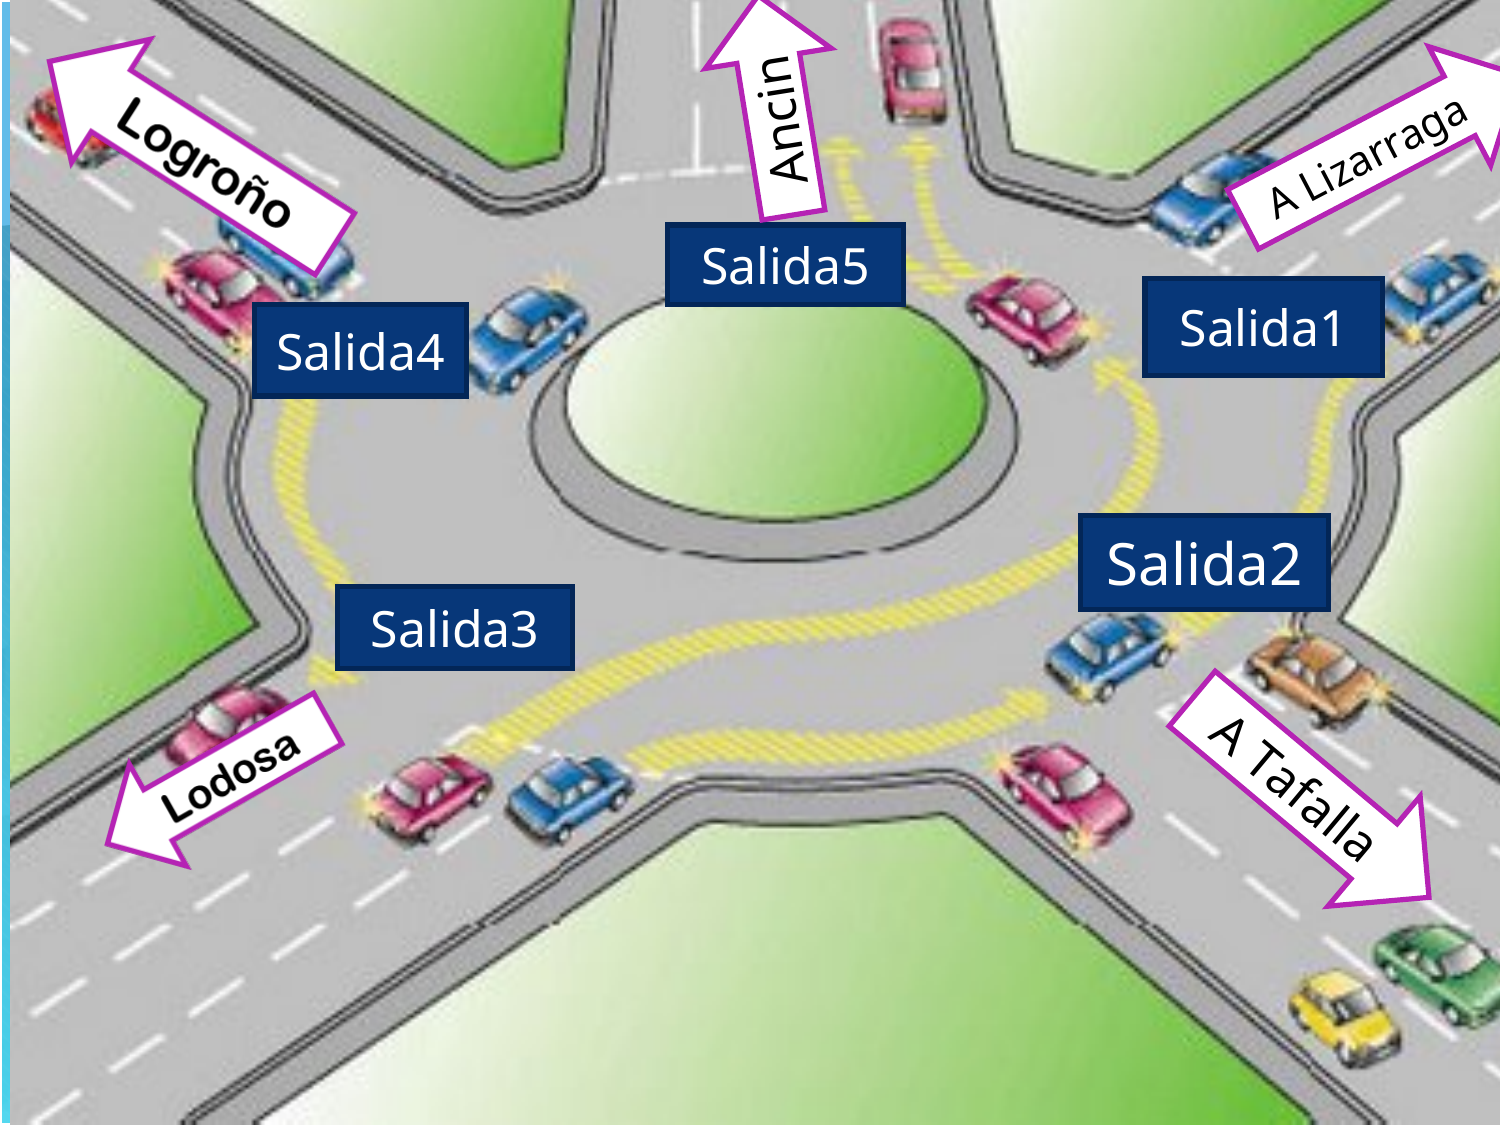

Ancin
A Lizarraga
# Enrutamiento
Salida5
Salida1
Salida4
Salida2
Salida3
A Tafalla